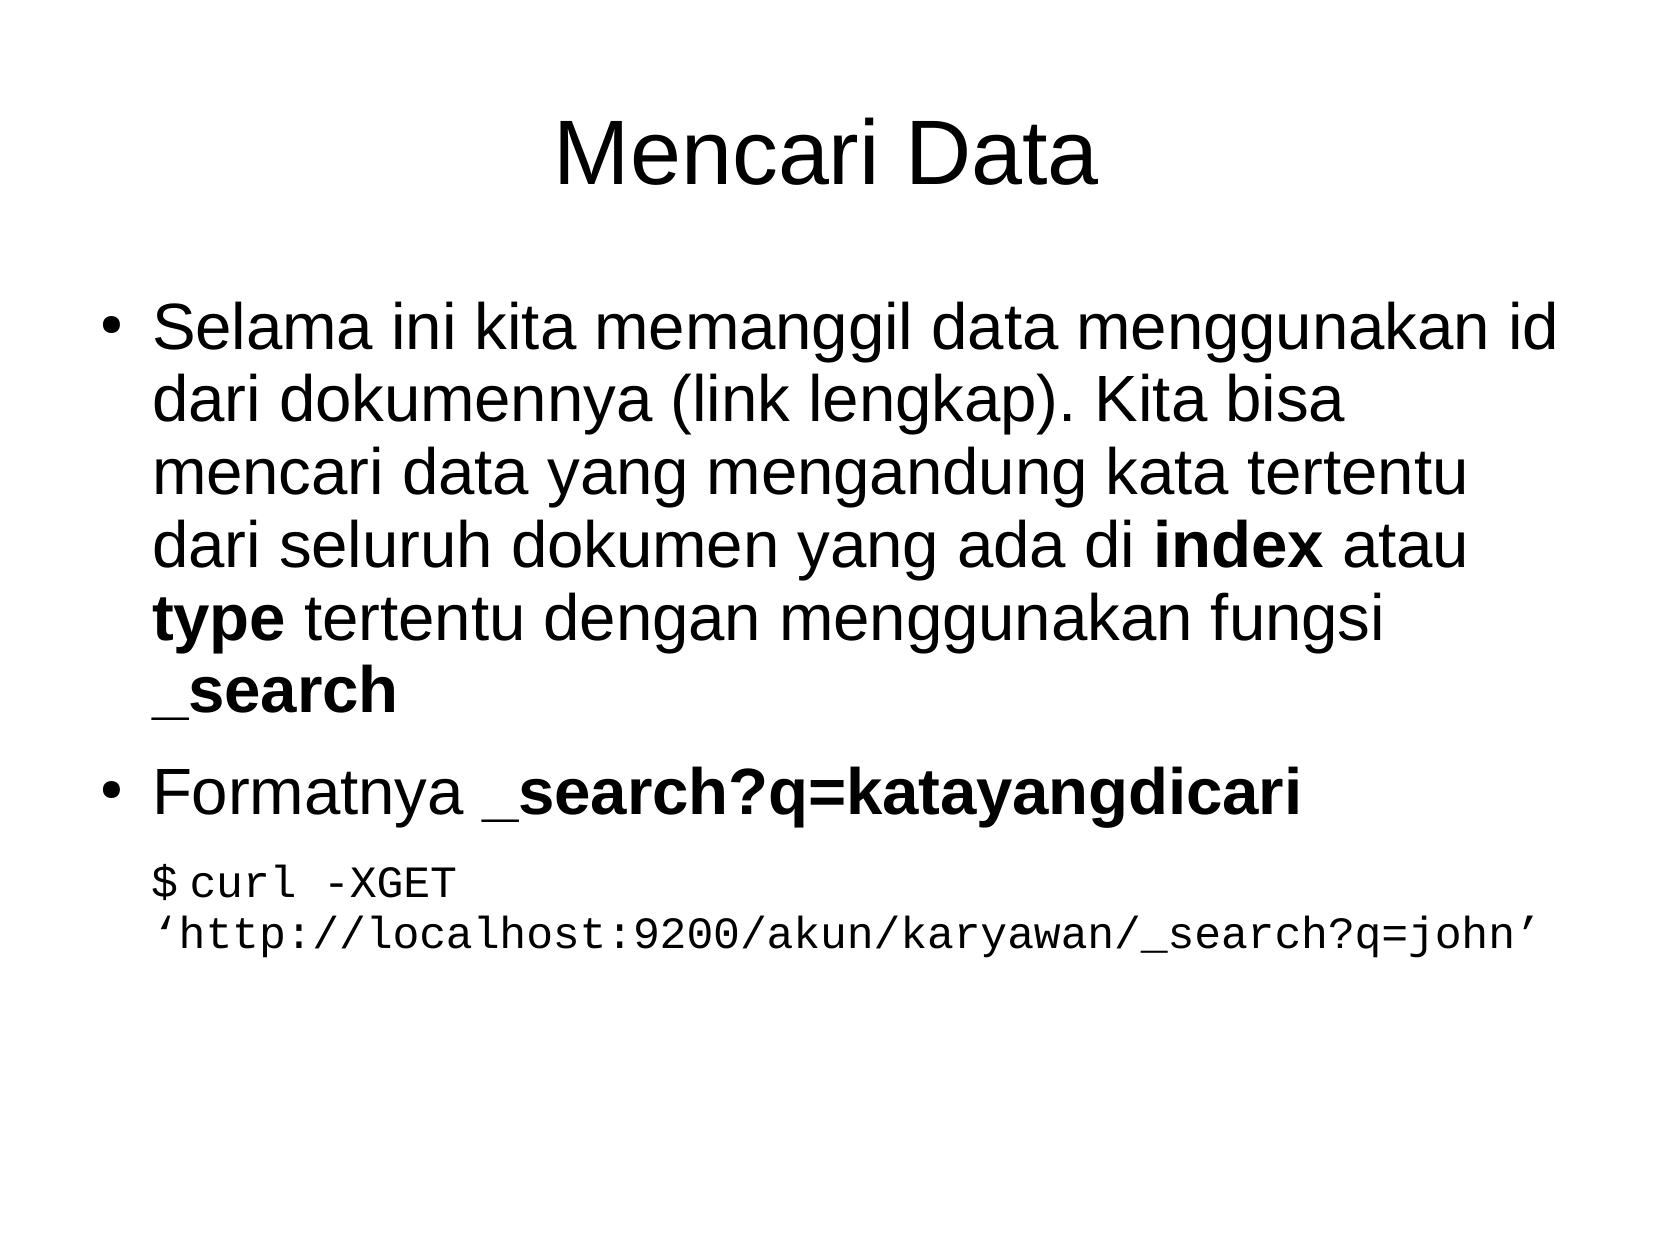

# Mencari Data
Selama ini kita memanggil data menggunakan id dari dokumennya (link lengkap). Kita bisa mencari data yang mengandung kata tertentu dari seluruh dokumen yang ada di index atau type tertentu dengan menggunakan fungsi _search
Formatnya _search?q=katayangdicari
$ curl -XGET ‘http://localhost:9200/akun/karyawan/_search?q=john’